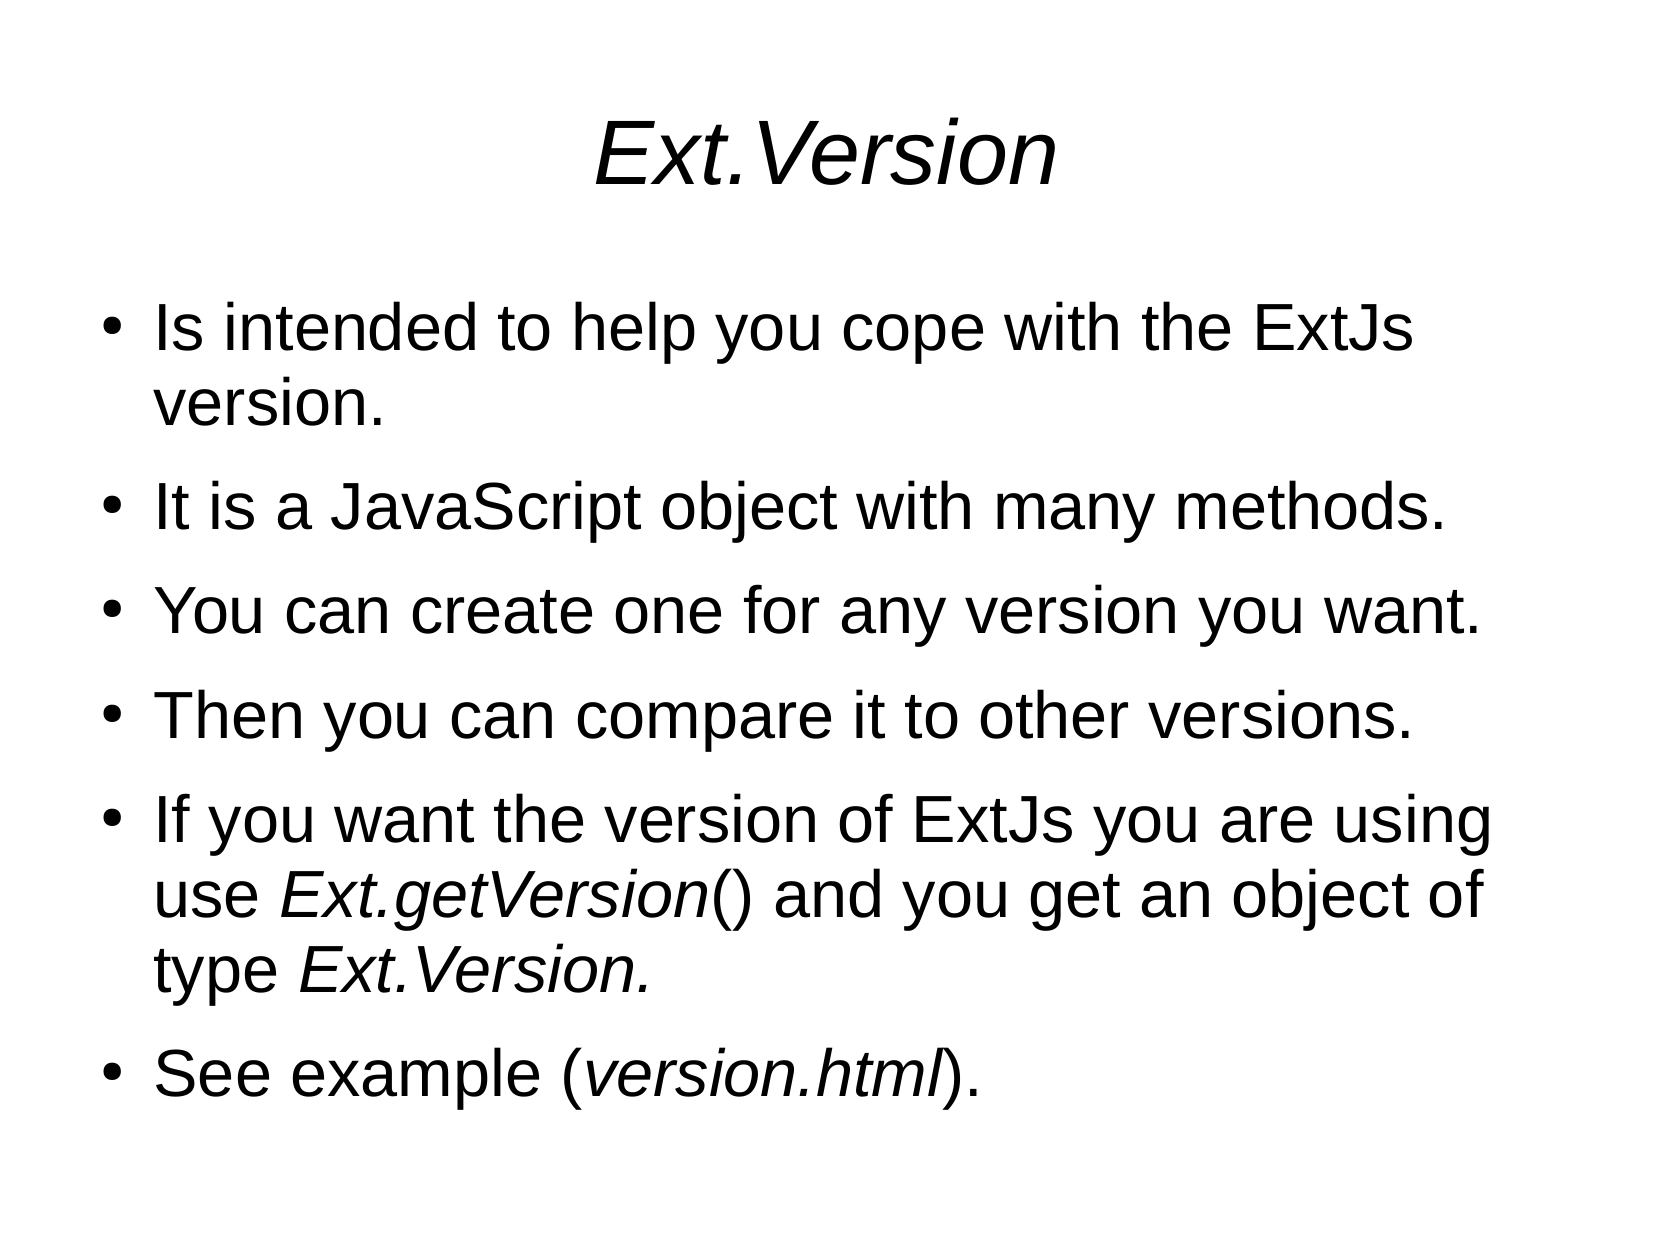

# Ext.Version
Is intended to help you cope with the ExtJs version.
It is a JavaScript object with many methods.
You can create one for any version you want.
Then you can compare it to other versions.
If you want the version of ExtJs you are using use Ext.getVersion() and you get an object of type Ext.Version.
See example (version.html).